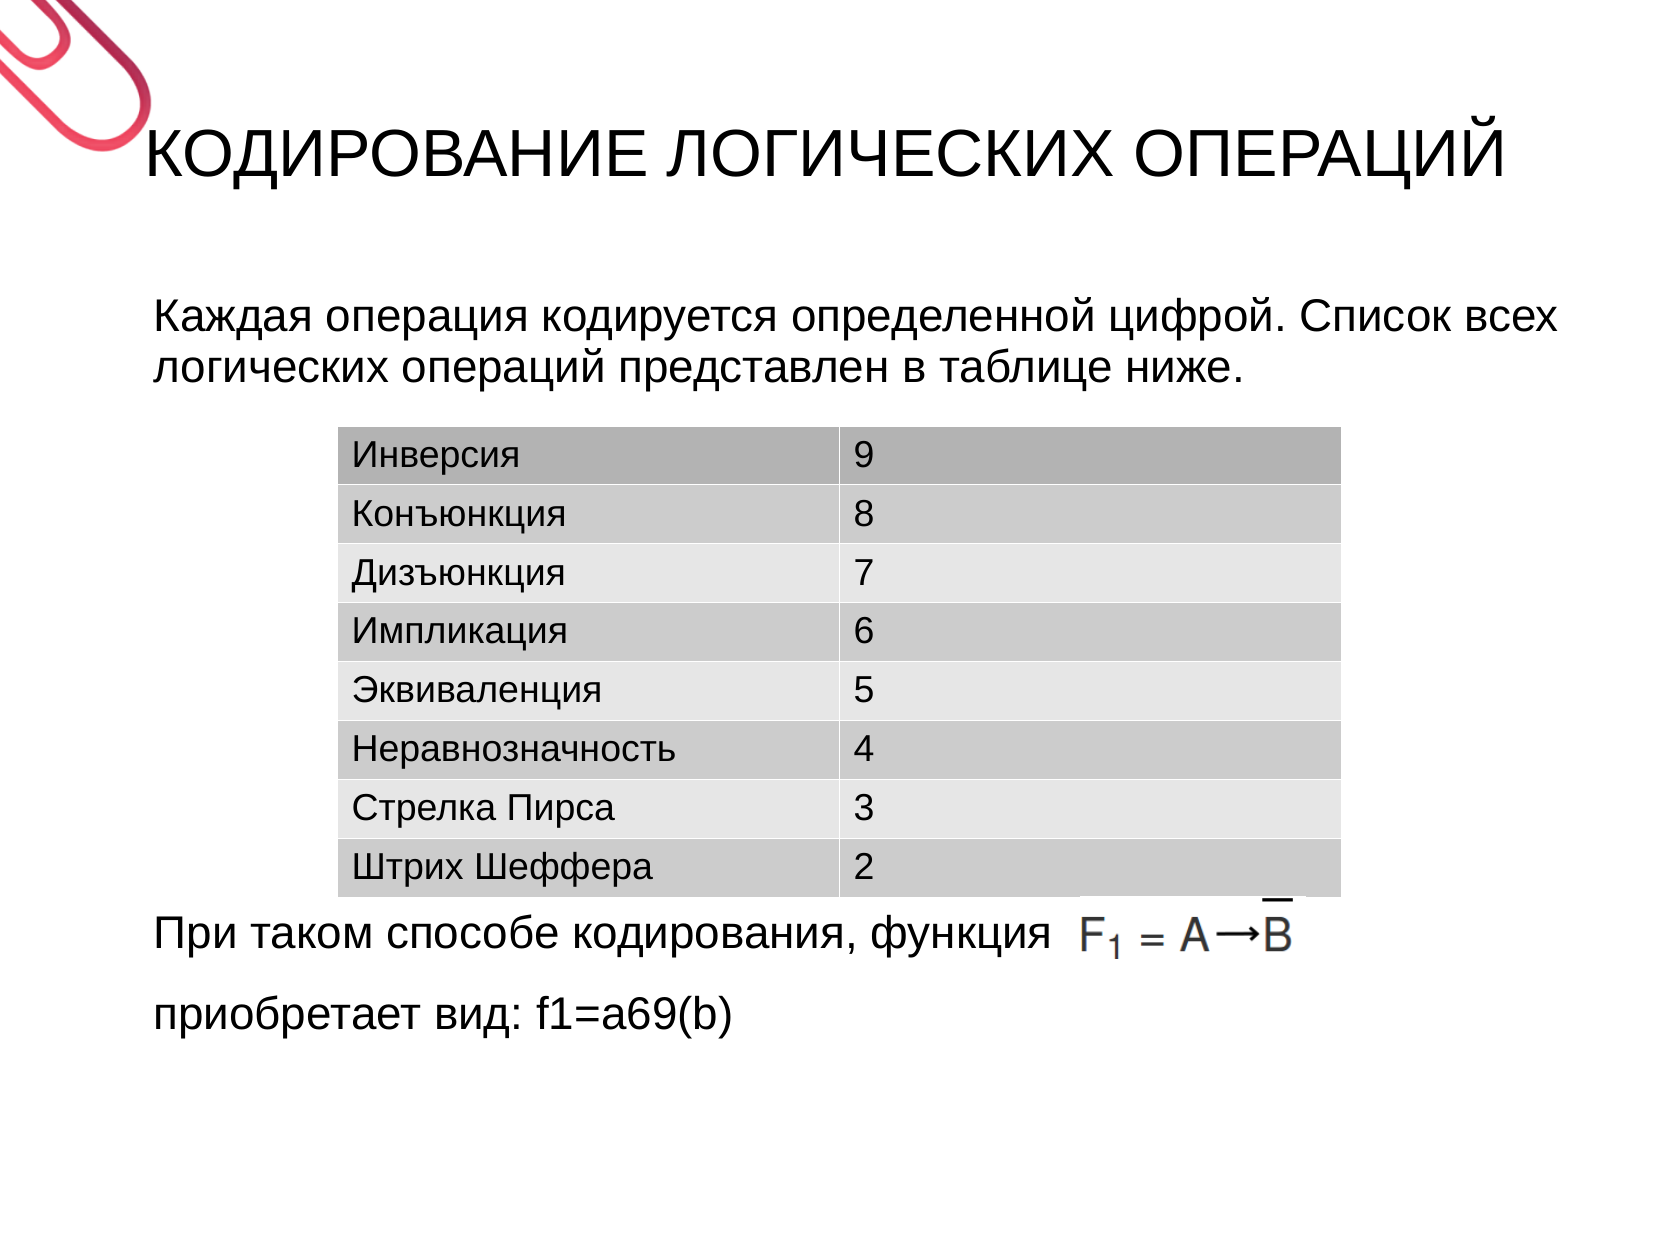

# КОДИРОВАНИЕ ЛОГИЧЕСКИХ ОПЕРАЦИЙ
Каждая операция кодируется определенной цифрой. Список всех логических операций представлен в таблице ниже.
При таком способе кодирования, функция
приобретает вид: f1=a69(b)
| Инверсия | 9 |
| --- | --- |
| Конъюнкция | 8 |
| Дизъюнкция | 7 |
| Импликация | 6 |
| Эквиваленция | 5 |
| Неравнозначность | 4 |
| Стрелка Пирса | 3 |
| Штрих Шеффера | 2 |